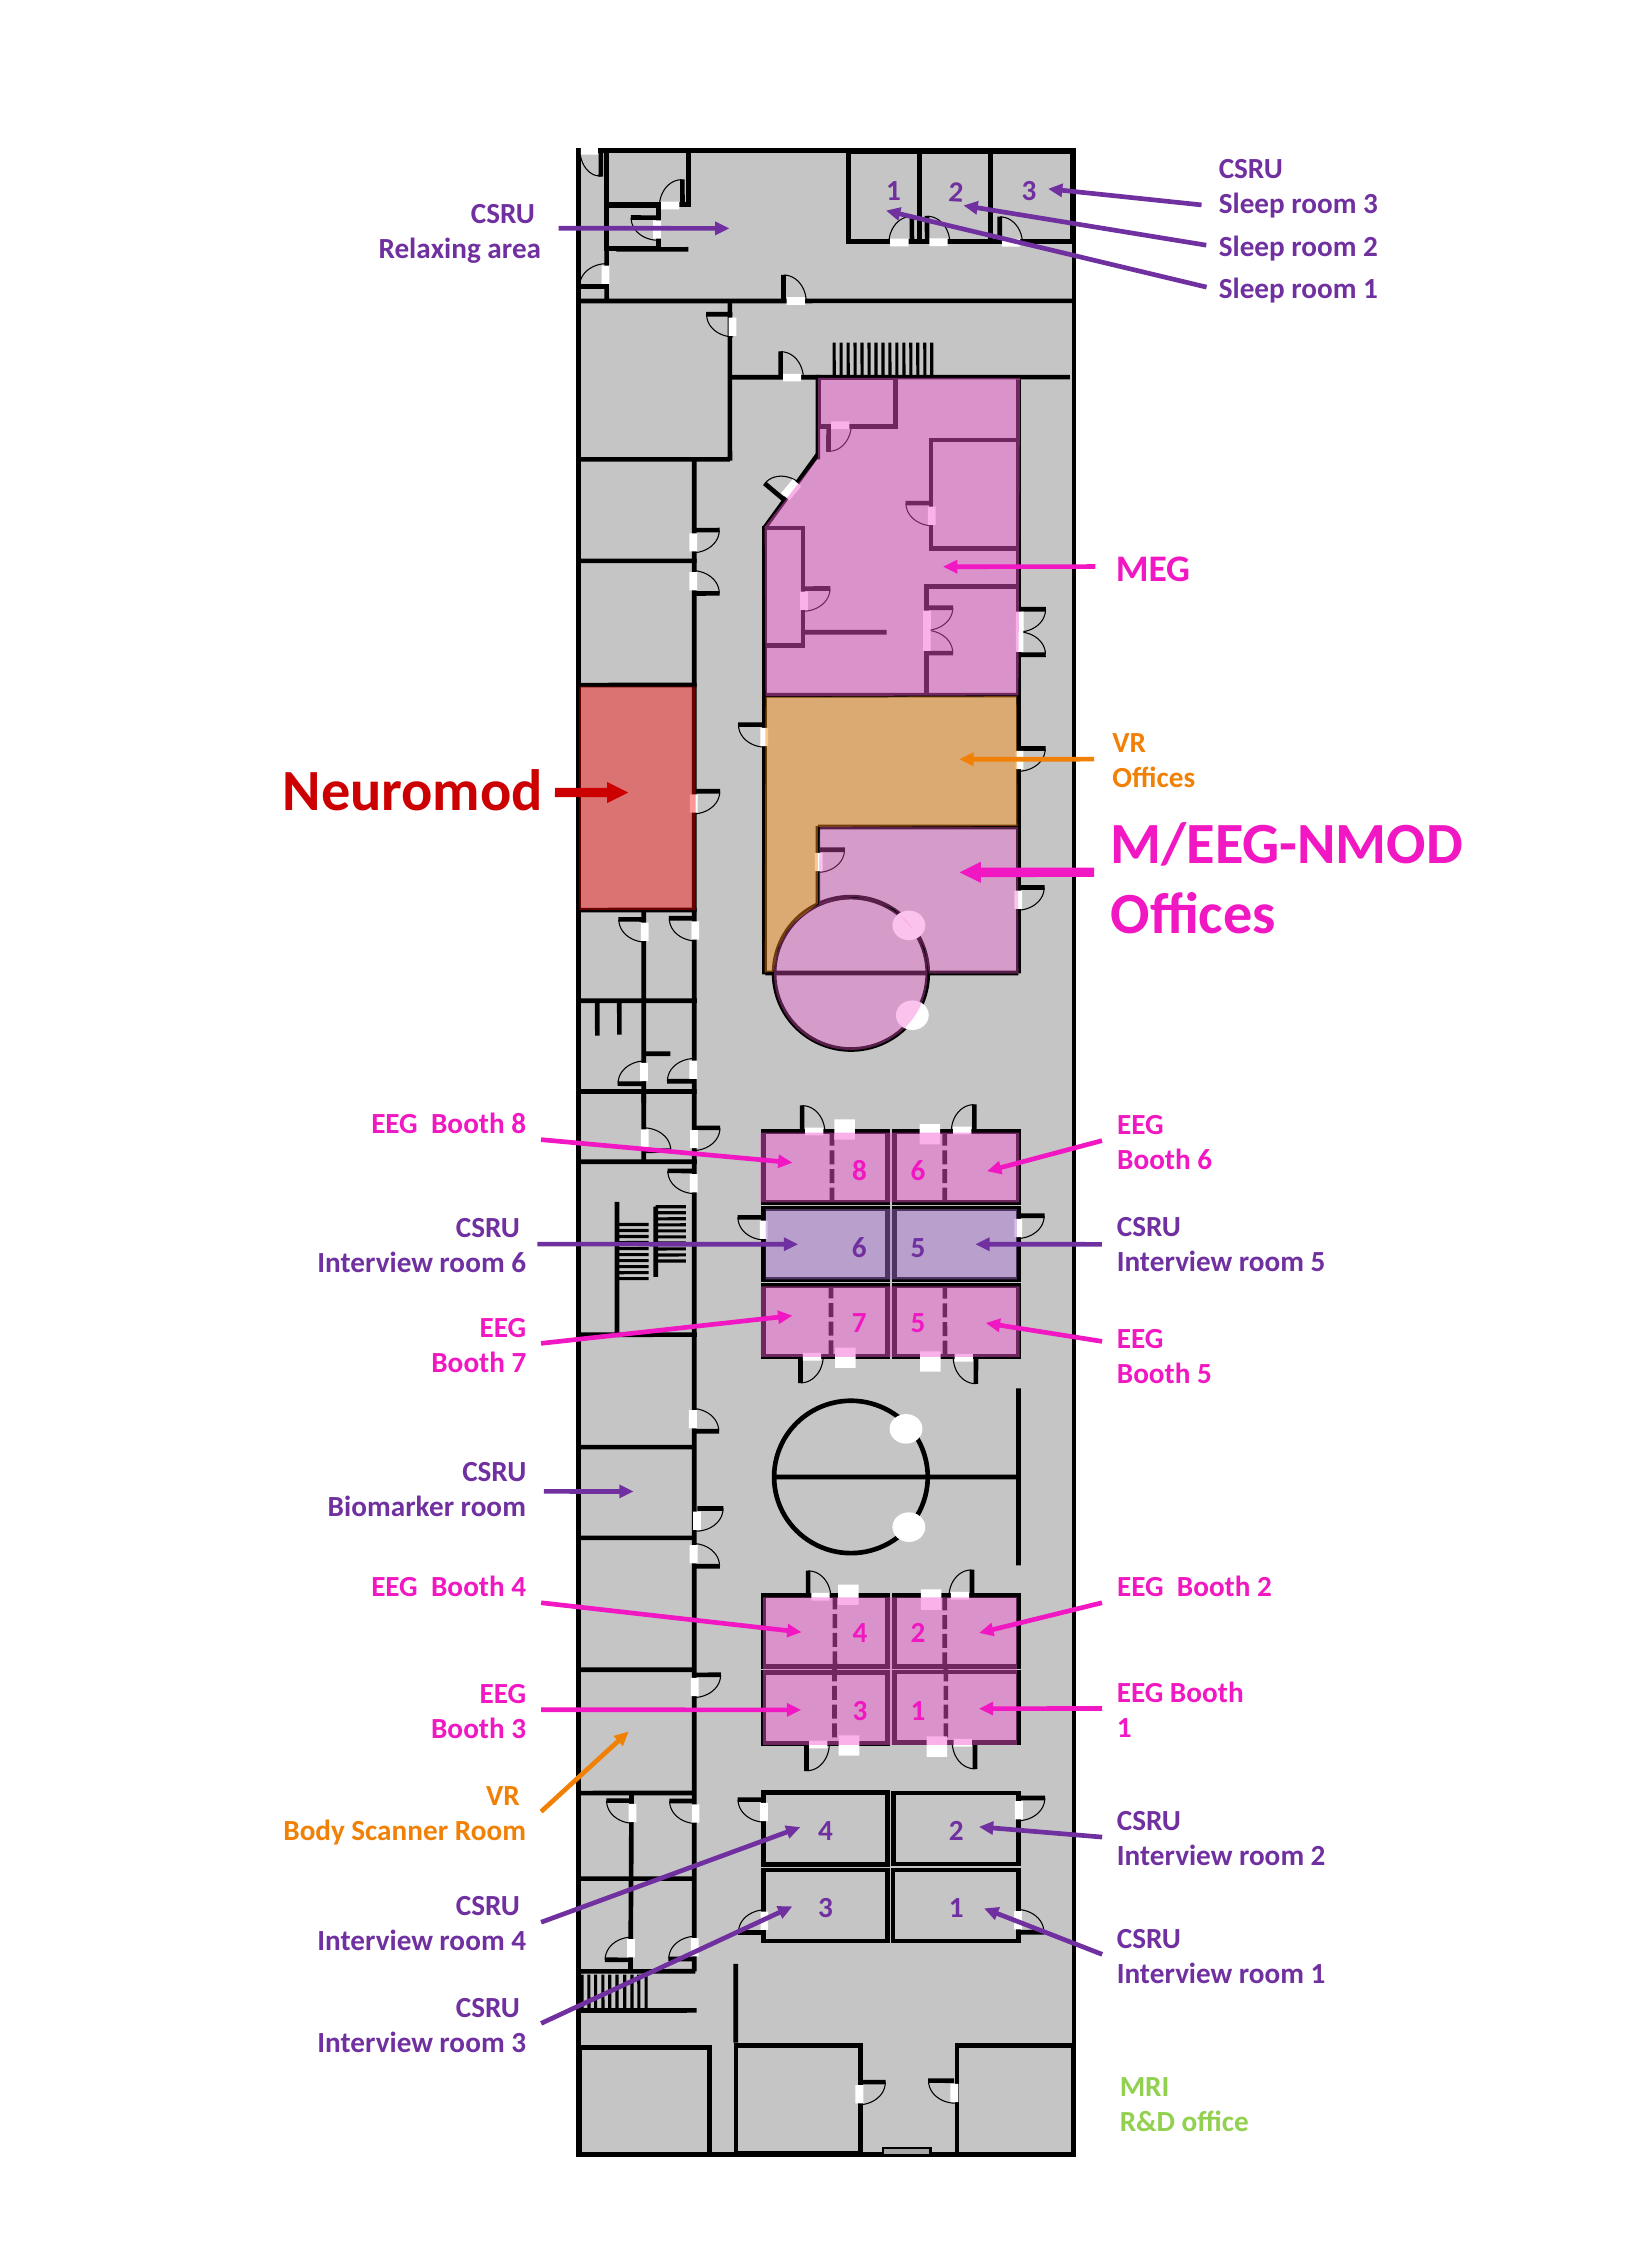

CSRU
Sleep room 3
1
3
2
CSRU
Relaxing area
Sleep room 2
Sleep room 1
MEG
VR Offices
Neuromod
M/EEG-NMOD Offices
EEG Booth 8
EEG
Booth 6
8
6
CSRU
Interview room 5
CSRU
Interview room 6
6
5
7
5
EEG
Booth 7
EEG
Booth 5
CSRU
Biomarker room
EEG Booth 4
EEG Booth 2
4
2
EEG Booth 1
EEG
Booth 3
3
1
VR
Body Scanner Room
CSRU
Interview room 2
4
2
CSRU
Interview room 4
3
1
CSRU
Interview room 1
CSRU
Interview room 3
MRI
R&D office